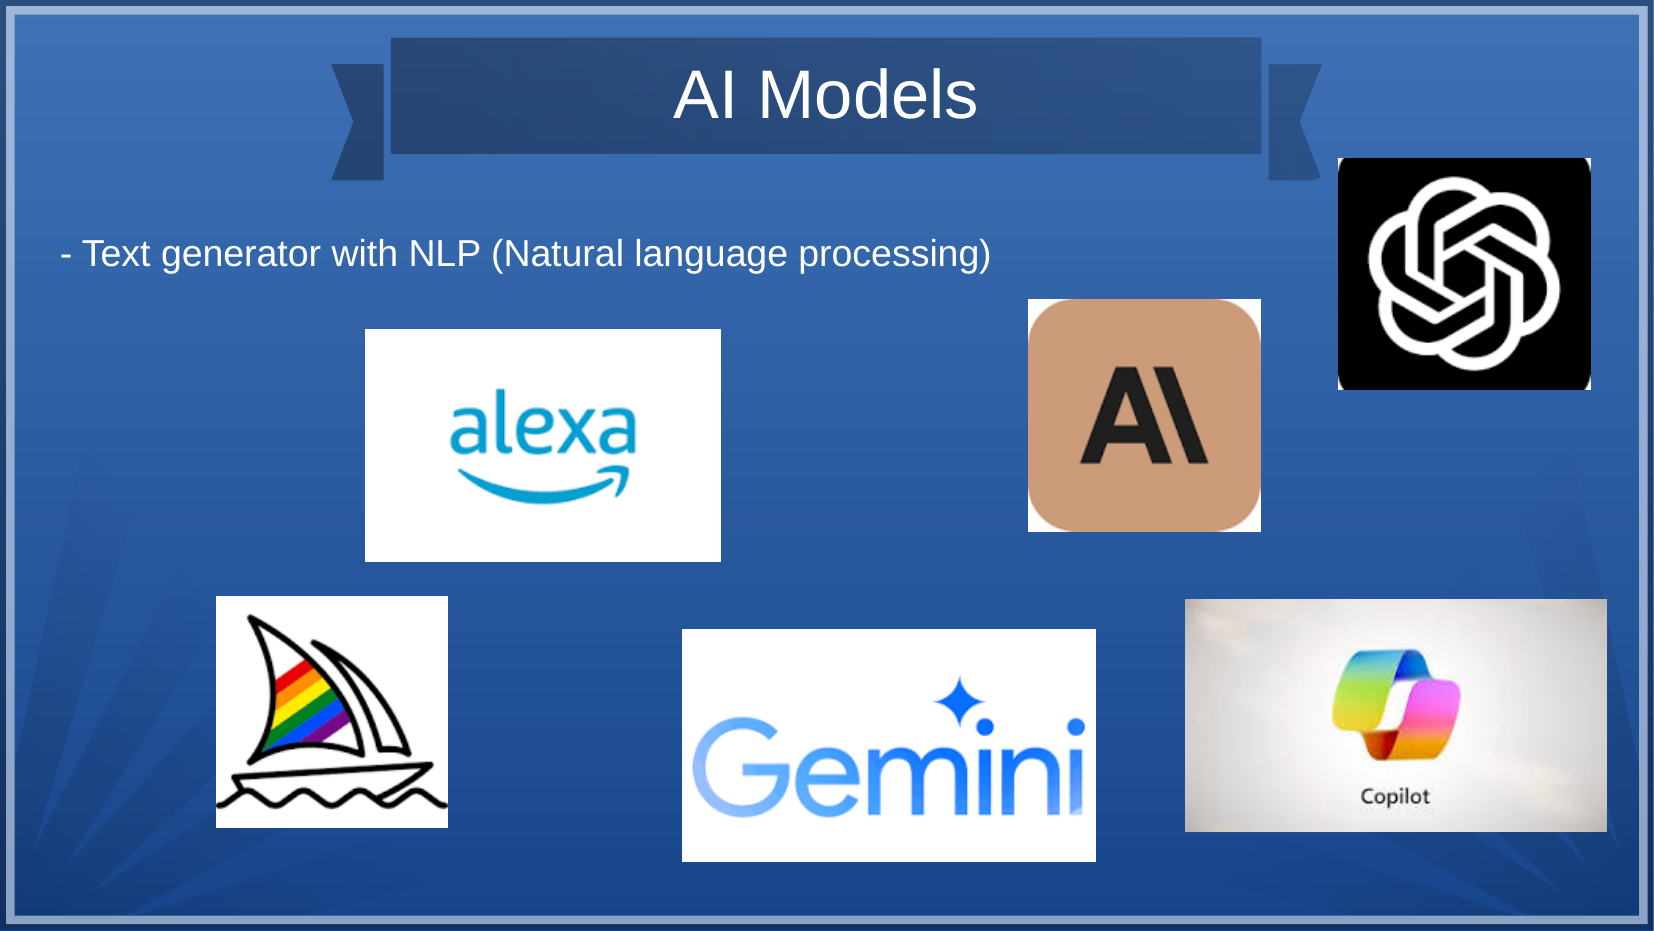

# AI Models
- Text generator with NLP (Natural language processing)